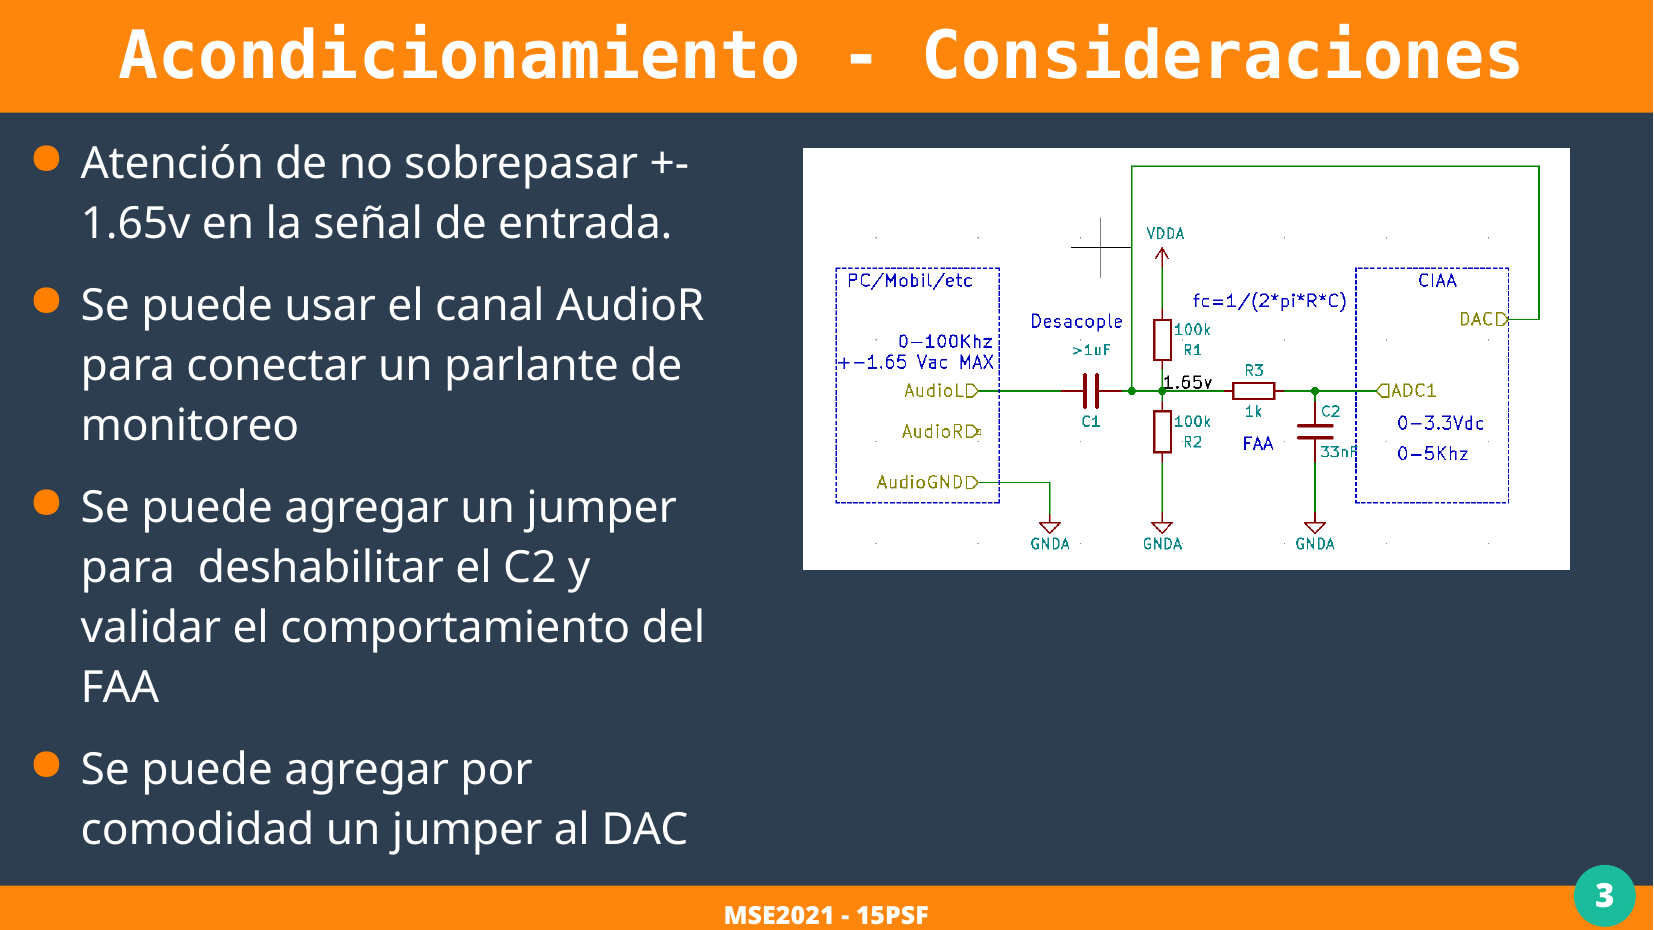

# Acondicionamiento - Consideraciones
Atención de no sobrepasar +-1.65v en la señal de entrada.
Se puede usar el canal AudioR para conectar un parlante de monitoreo
Se puede agregar un jumper para deshabilitar el C2 y validar el comportamiento del FAA
Se puede agregar por comodidad un jumper al DAC
MSE2021 - 15PSF